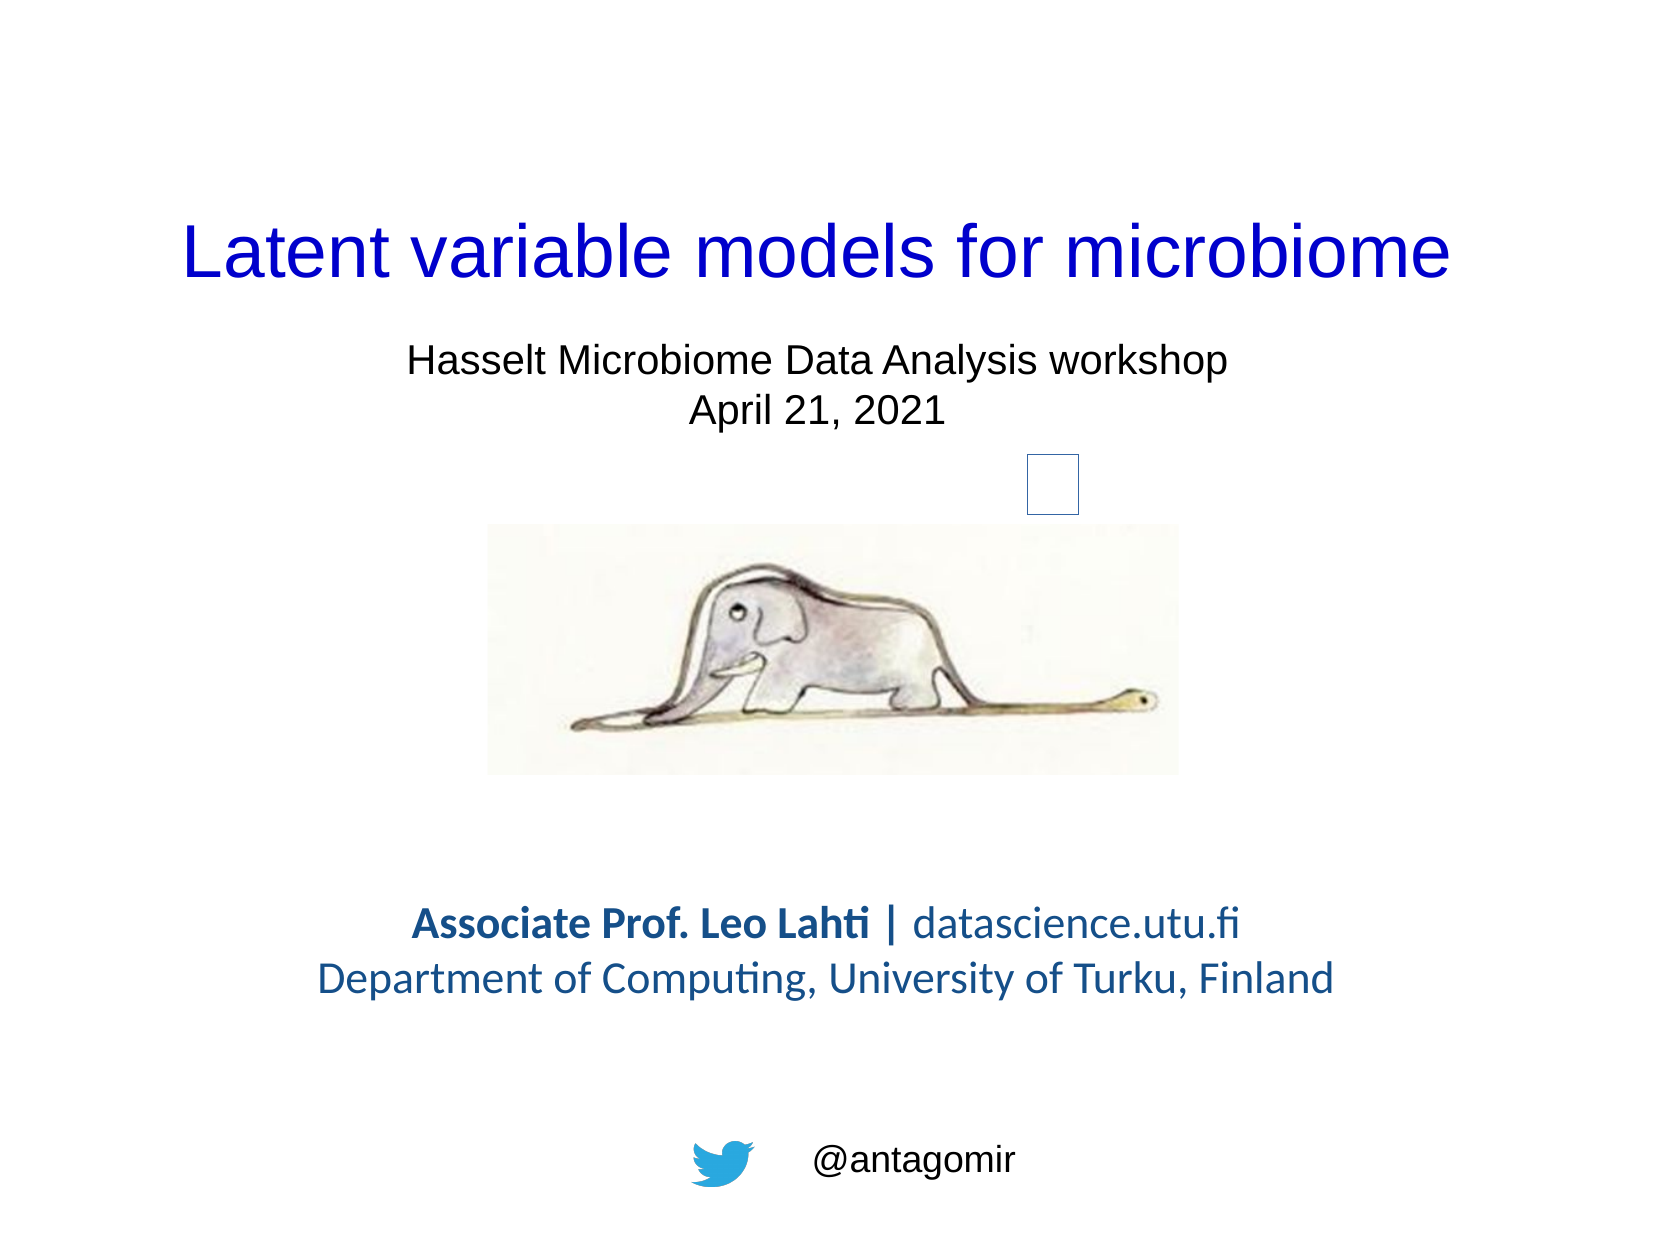

Latent variable models for microbiome
Hasselt Microbiome Data Analysis workshop
April 21, 2021
Associate Prof. Leo Lahti | datascience.utu.fi
Department of Computing, University of Turku, Finland
@antagomir